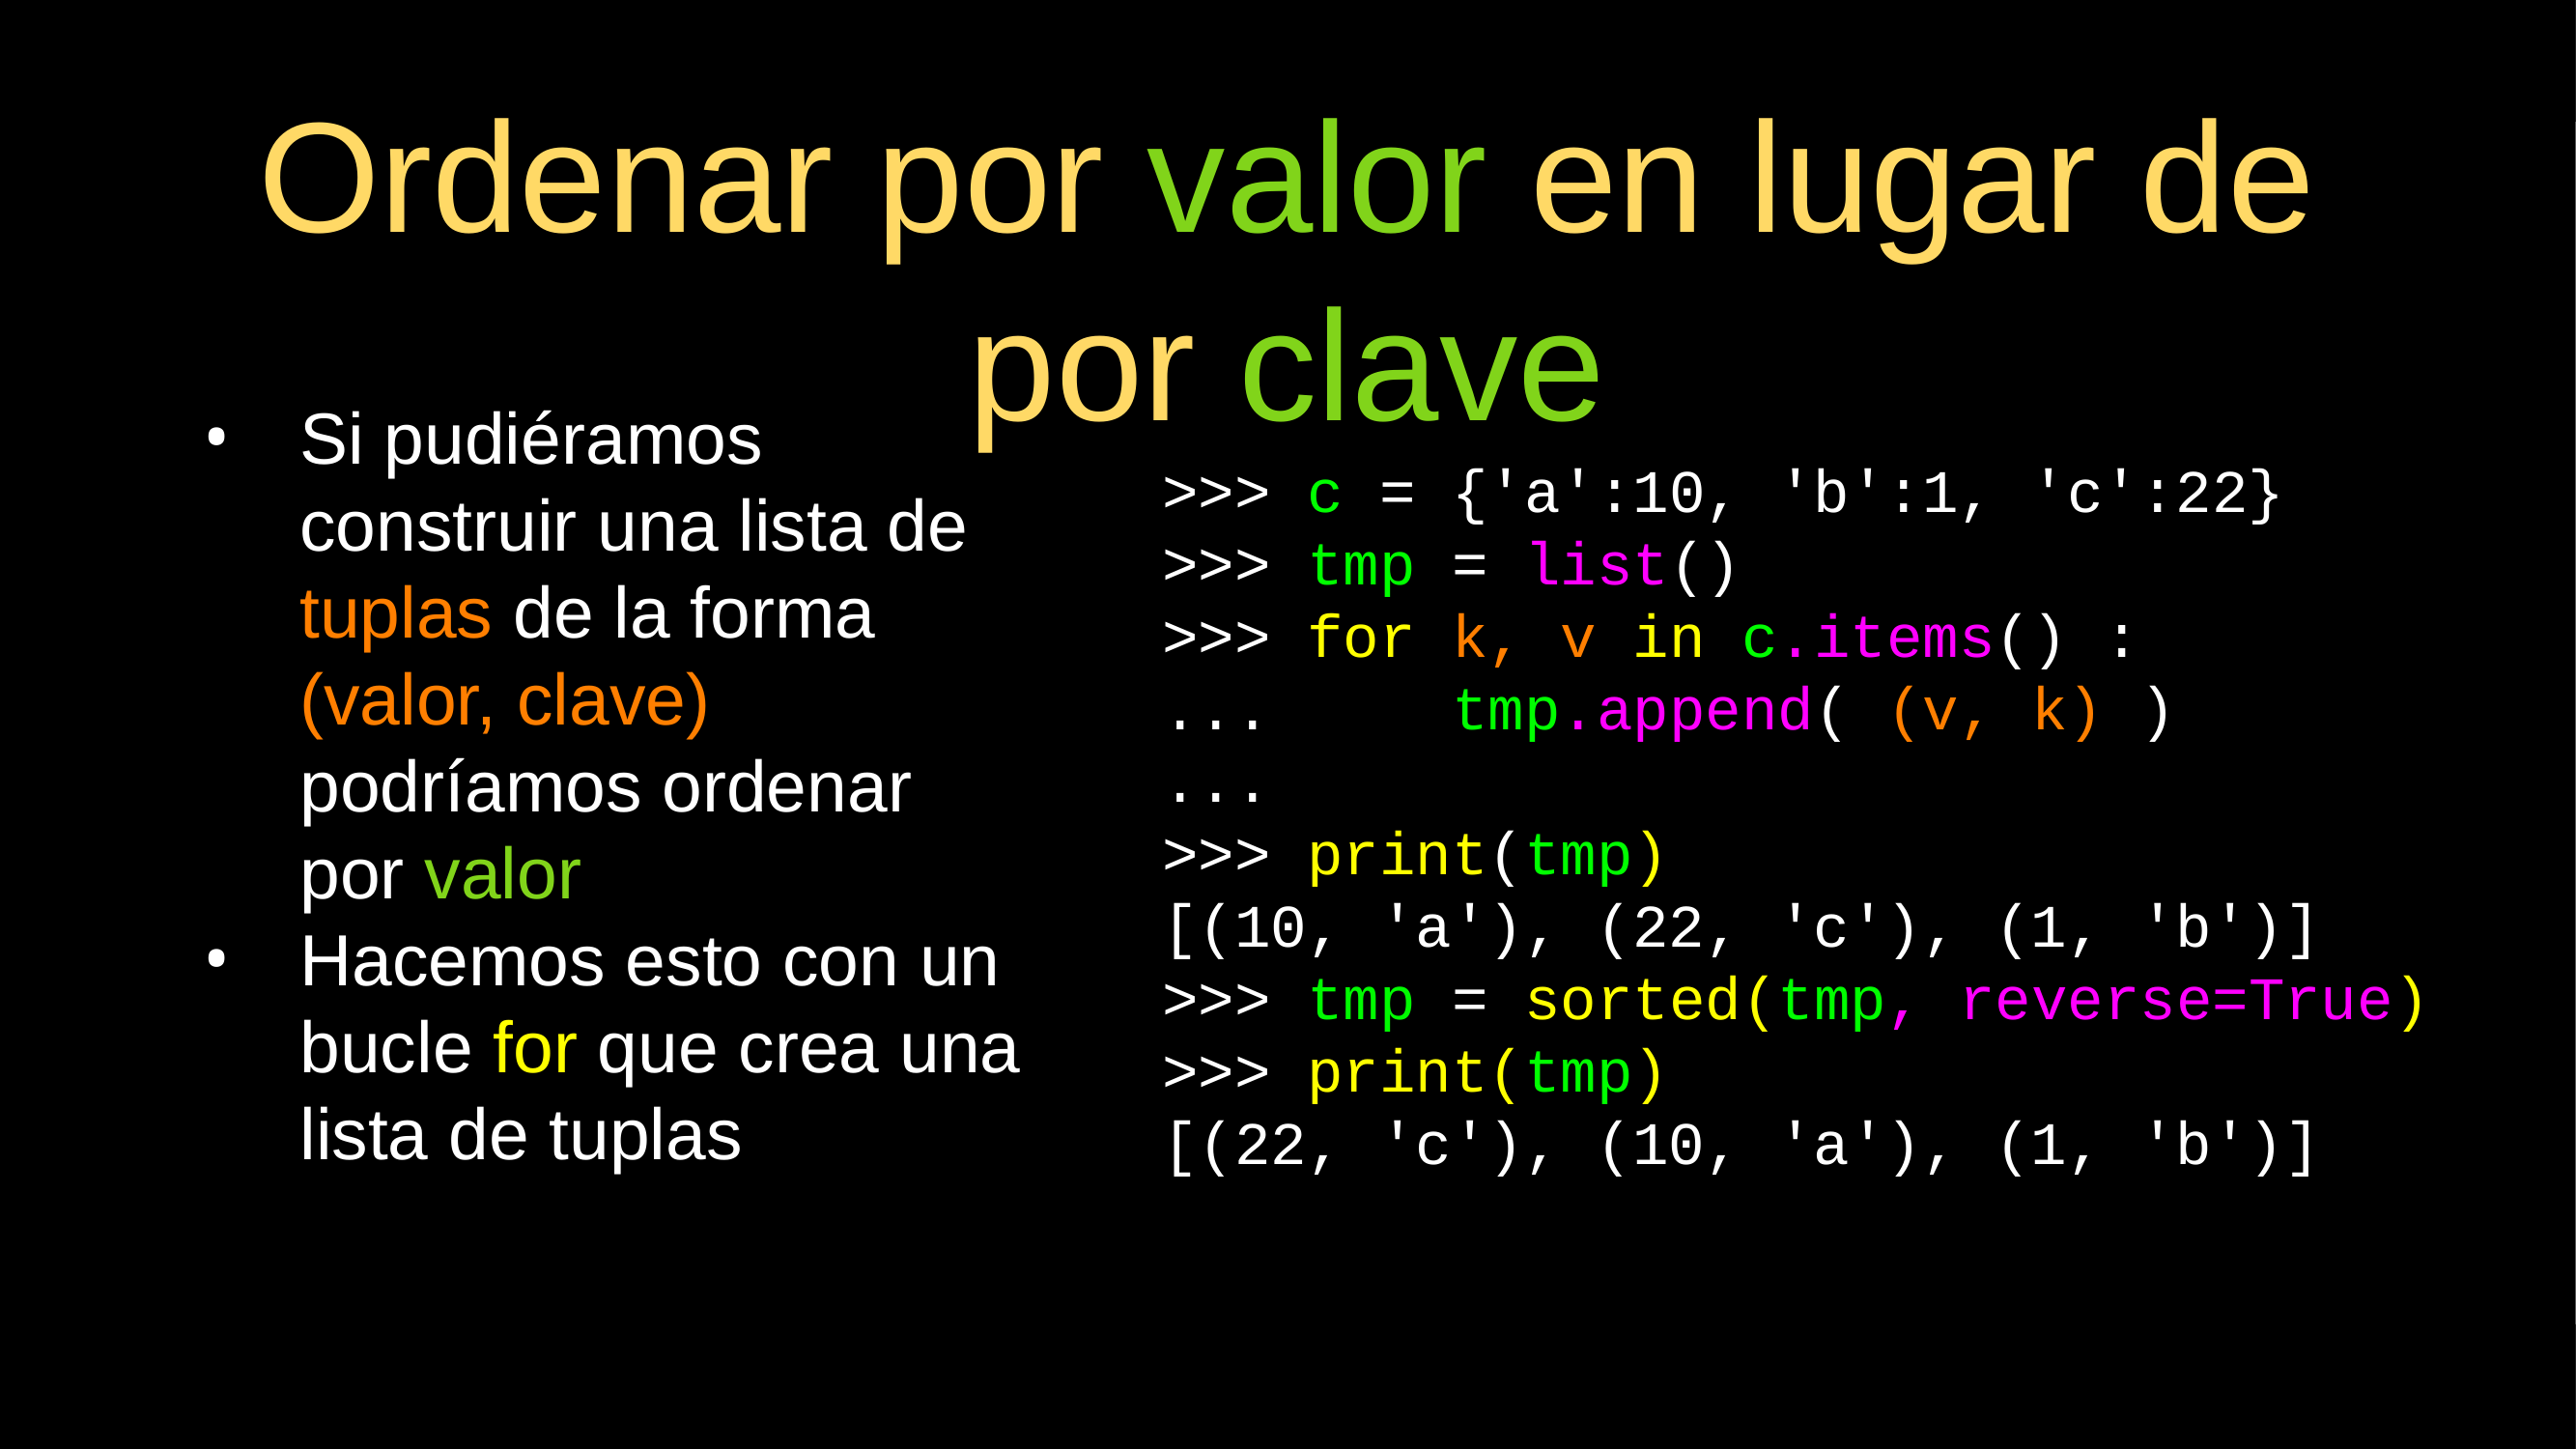

# Ordenar por valor en lugar de por clave
Si pudiéramos construir una lista de tuplas de la forma (valor, clave) podríamos ordenar por valor
Hacemos esto con un bucle for que crea una lista de tuplas
>>> c = {'a':10, 'b':1, 'c':22}
>>> tmp = list()
>>> for k, v in c.items() :
... tmp.append( (v, k) )
...
>>> print(tmp)
[(10, 'a'), (22, 'c'), (1, 'b')]
>>> tmp = sorted(tmp, reverse=True)
>>> print(tmp)
[(22, 'c'), (10, 'a'), (1, 'b')]